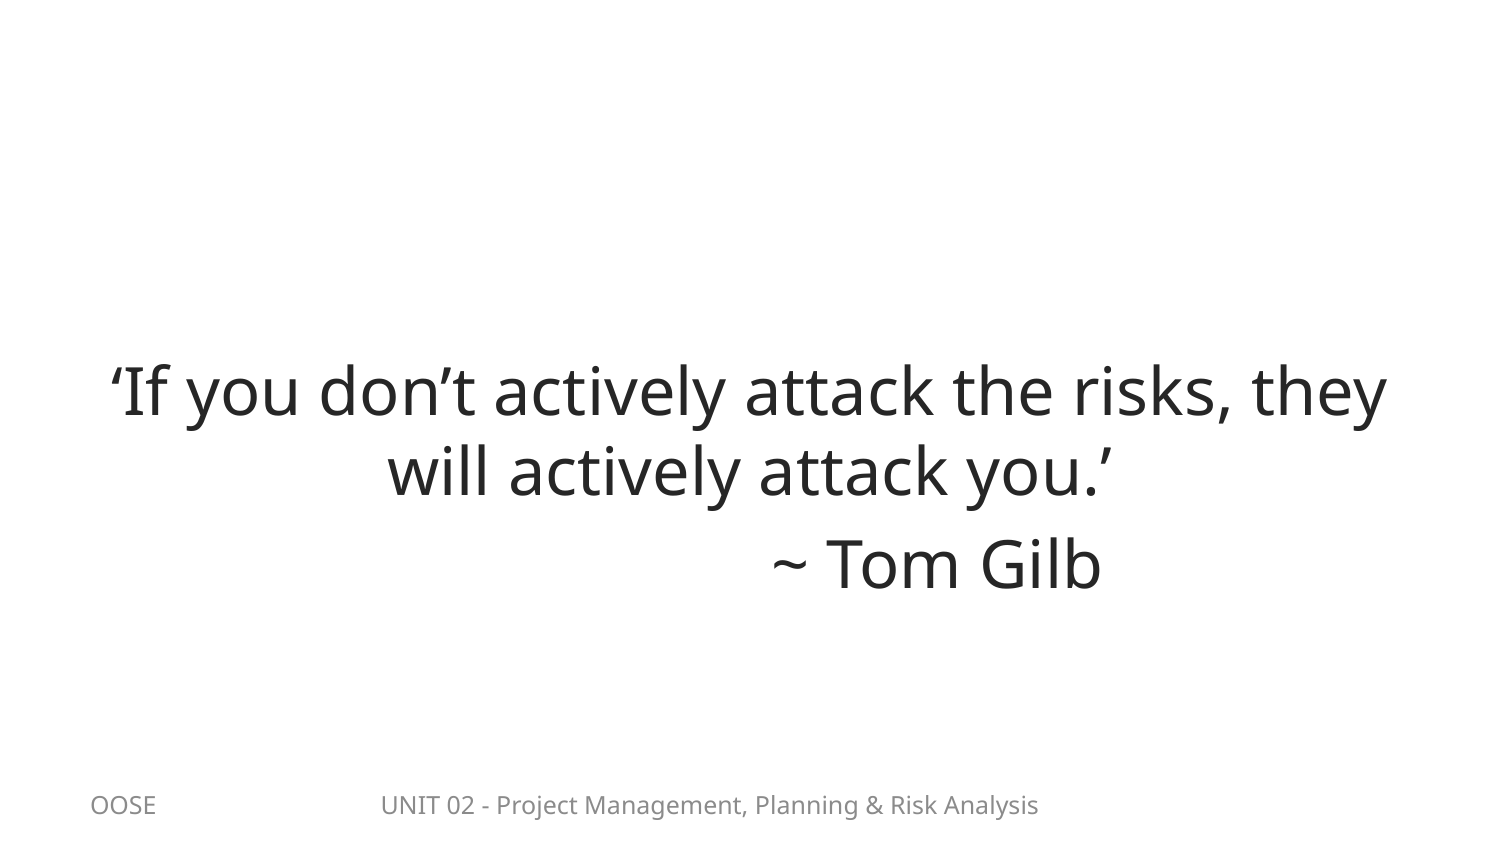

#
‘If you don’t actively attack the risks, they will actively attack you.’
					~ Tom Gilb
OOSE
UNIT 02 - Project Management, Planning & Risk Analysis